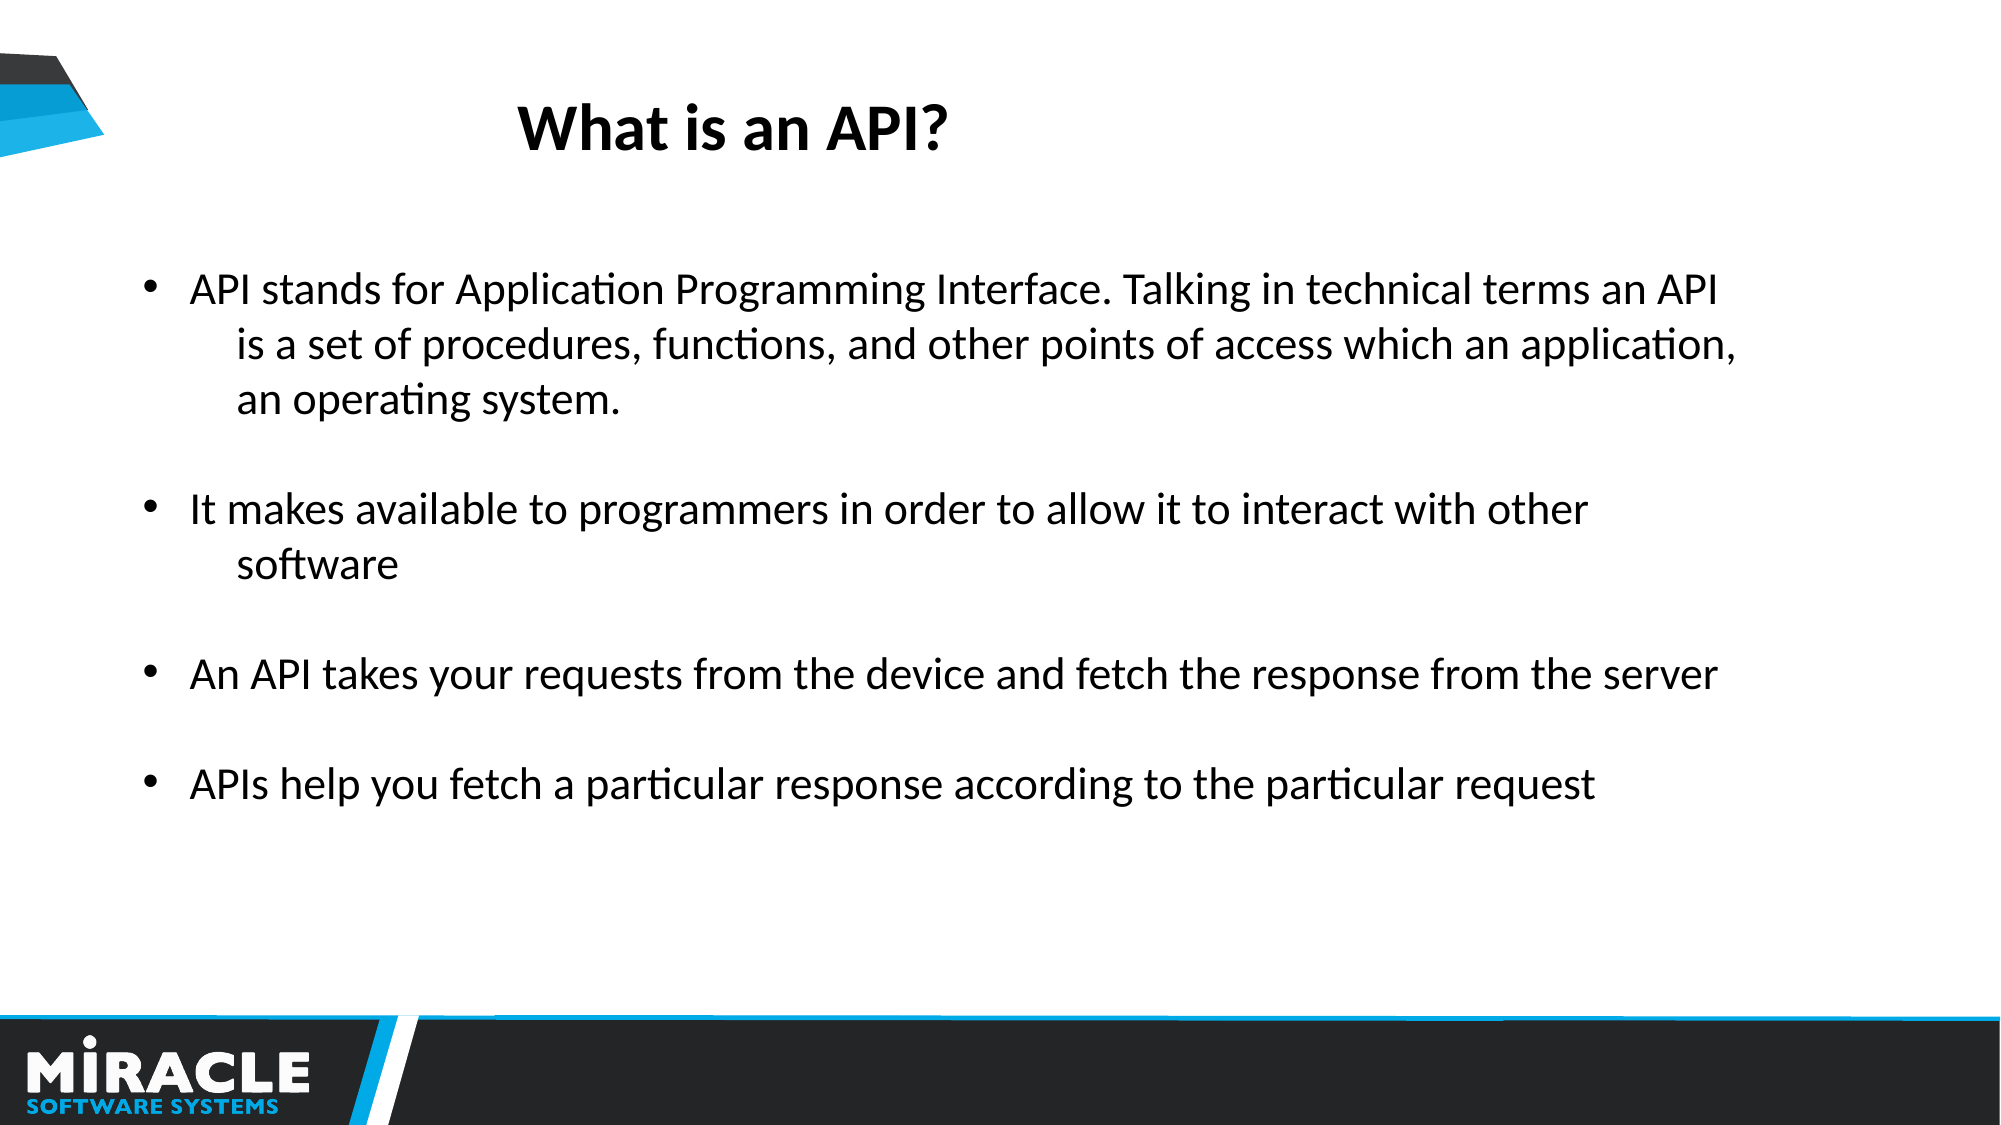

What is an API?
API stands for Application Programming Interface. Talking in technical terms an API is a set of procedures, functions, and other points of access which an application, an operating system.
It makes available to programmers in order to allow it to interact with other software
An API takes your requests from the device and fetch the response from the server
APIs help you fetch a particular response according to the particular request